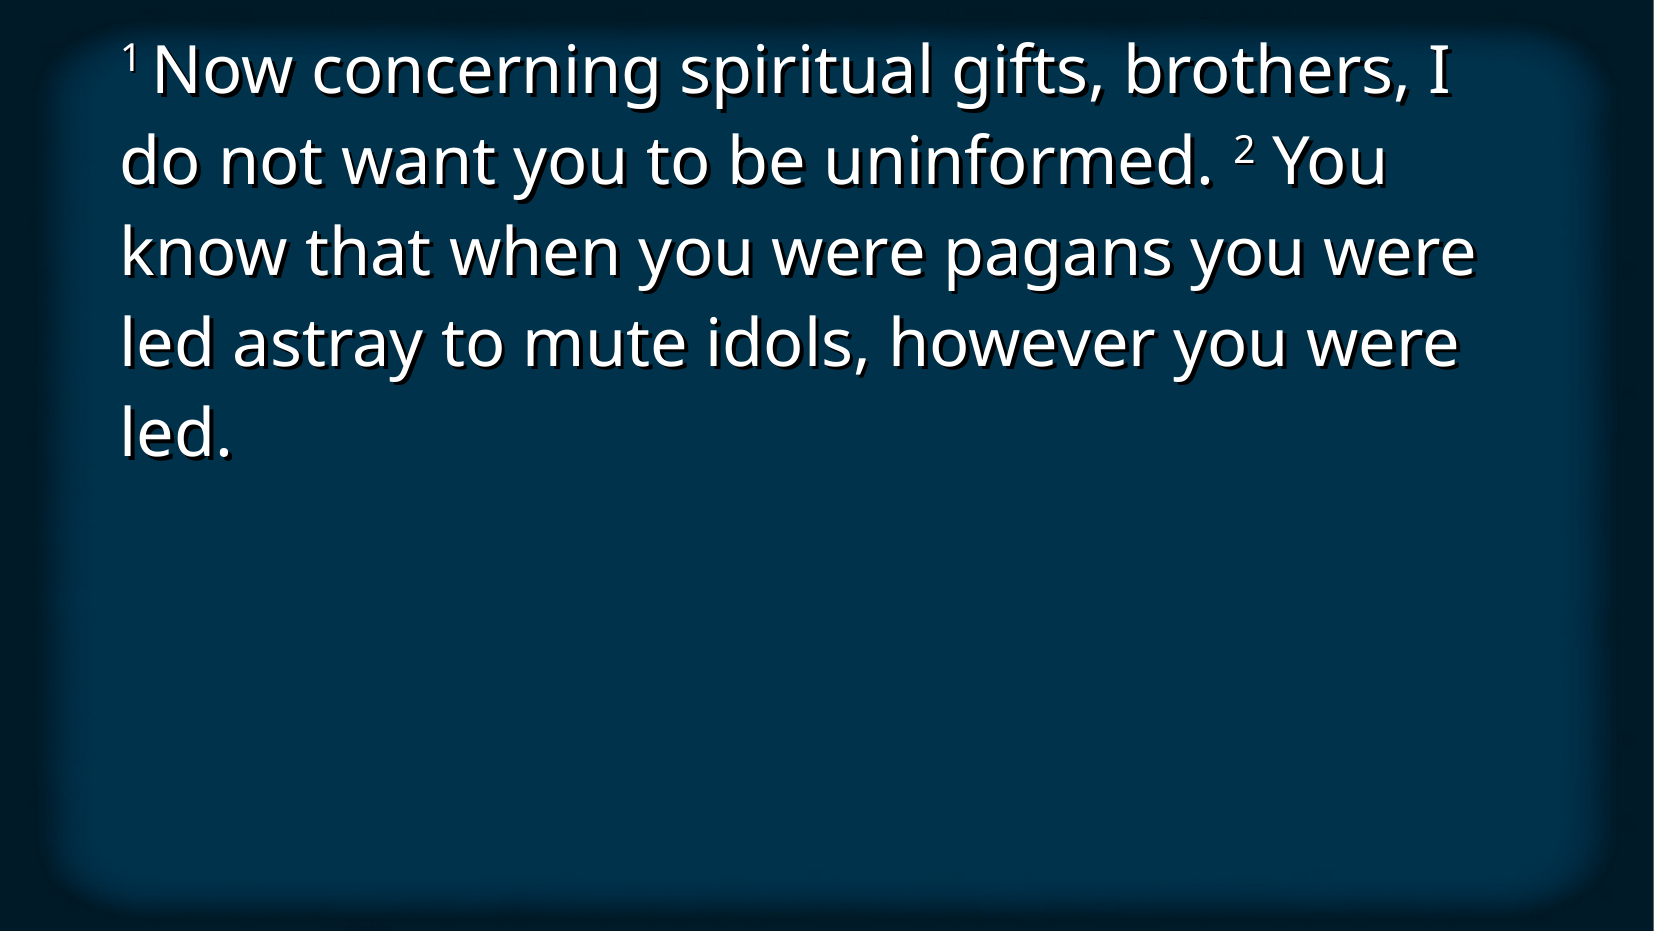

1 Now concerning spiritual gifts, brothers, I do not want you to be uninformed. 2 You know that when you were pagans you were led astray to mute idols, however you were led.